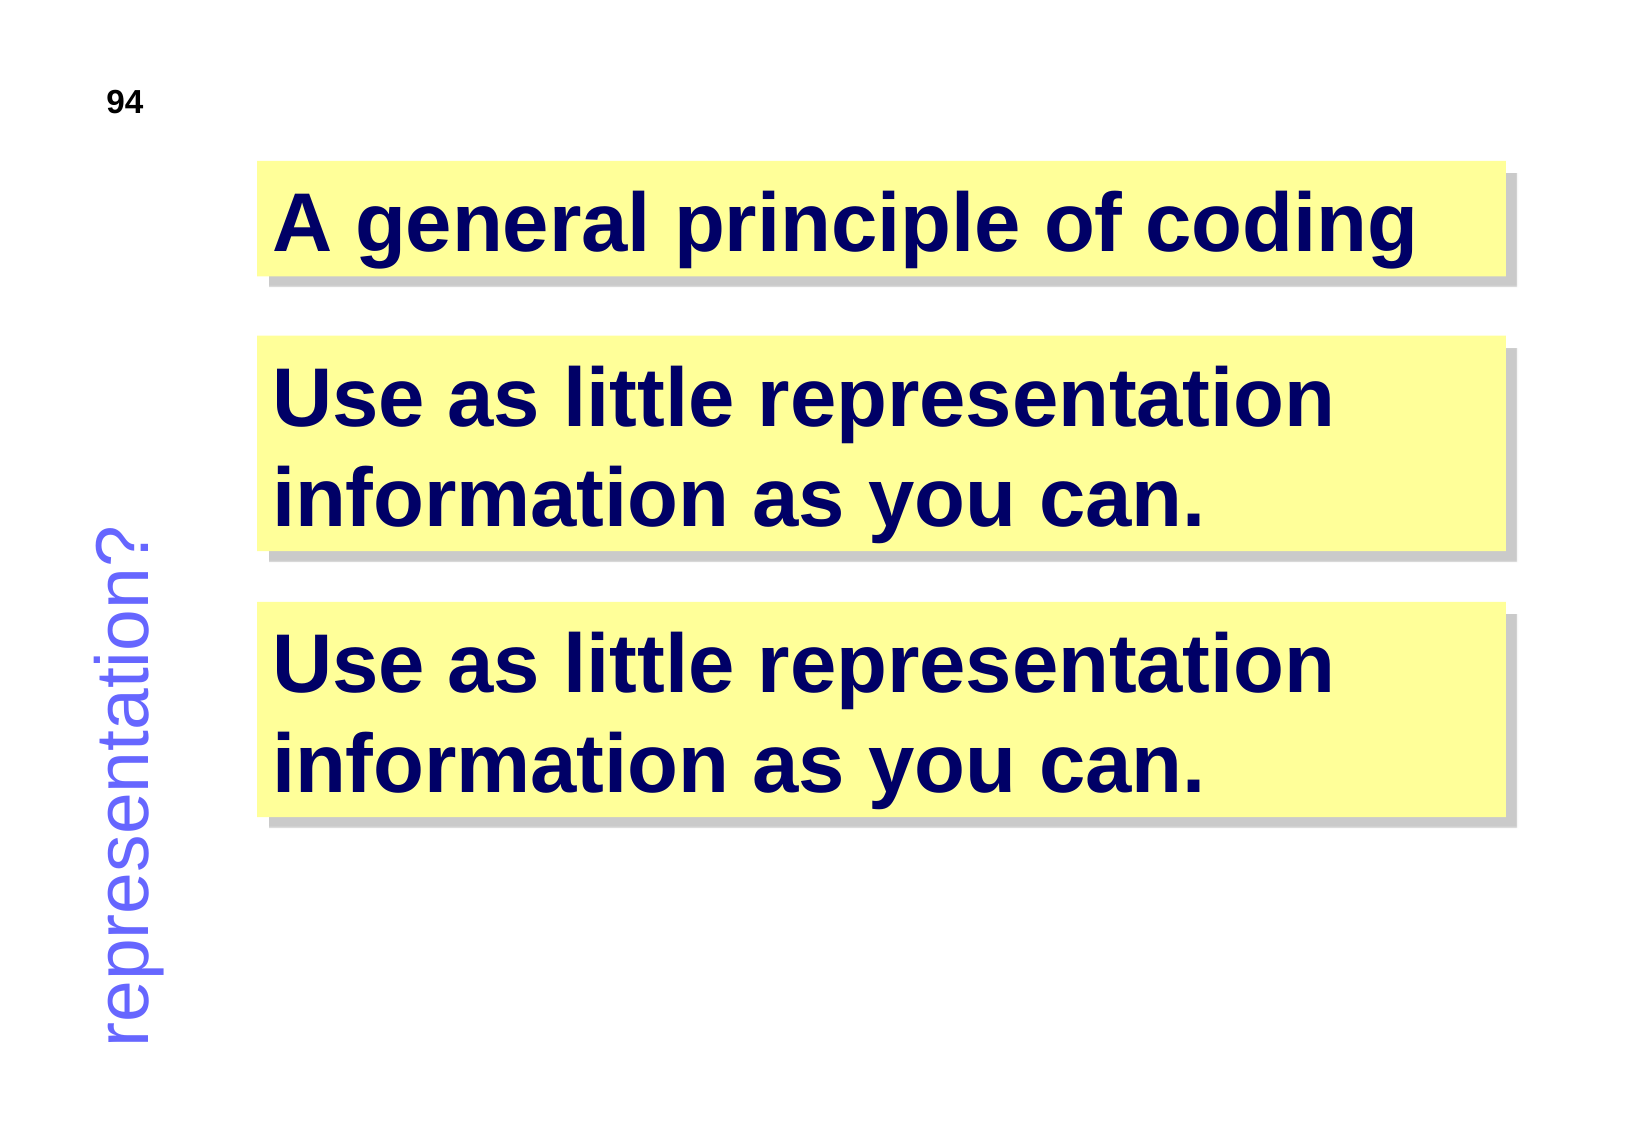

94
A general principle of coding
Use as little representation information as you can.
# representation?
Use as little representation information as you can.